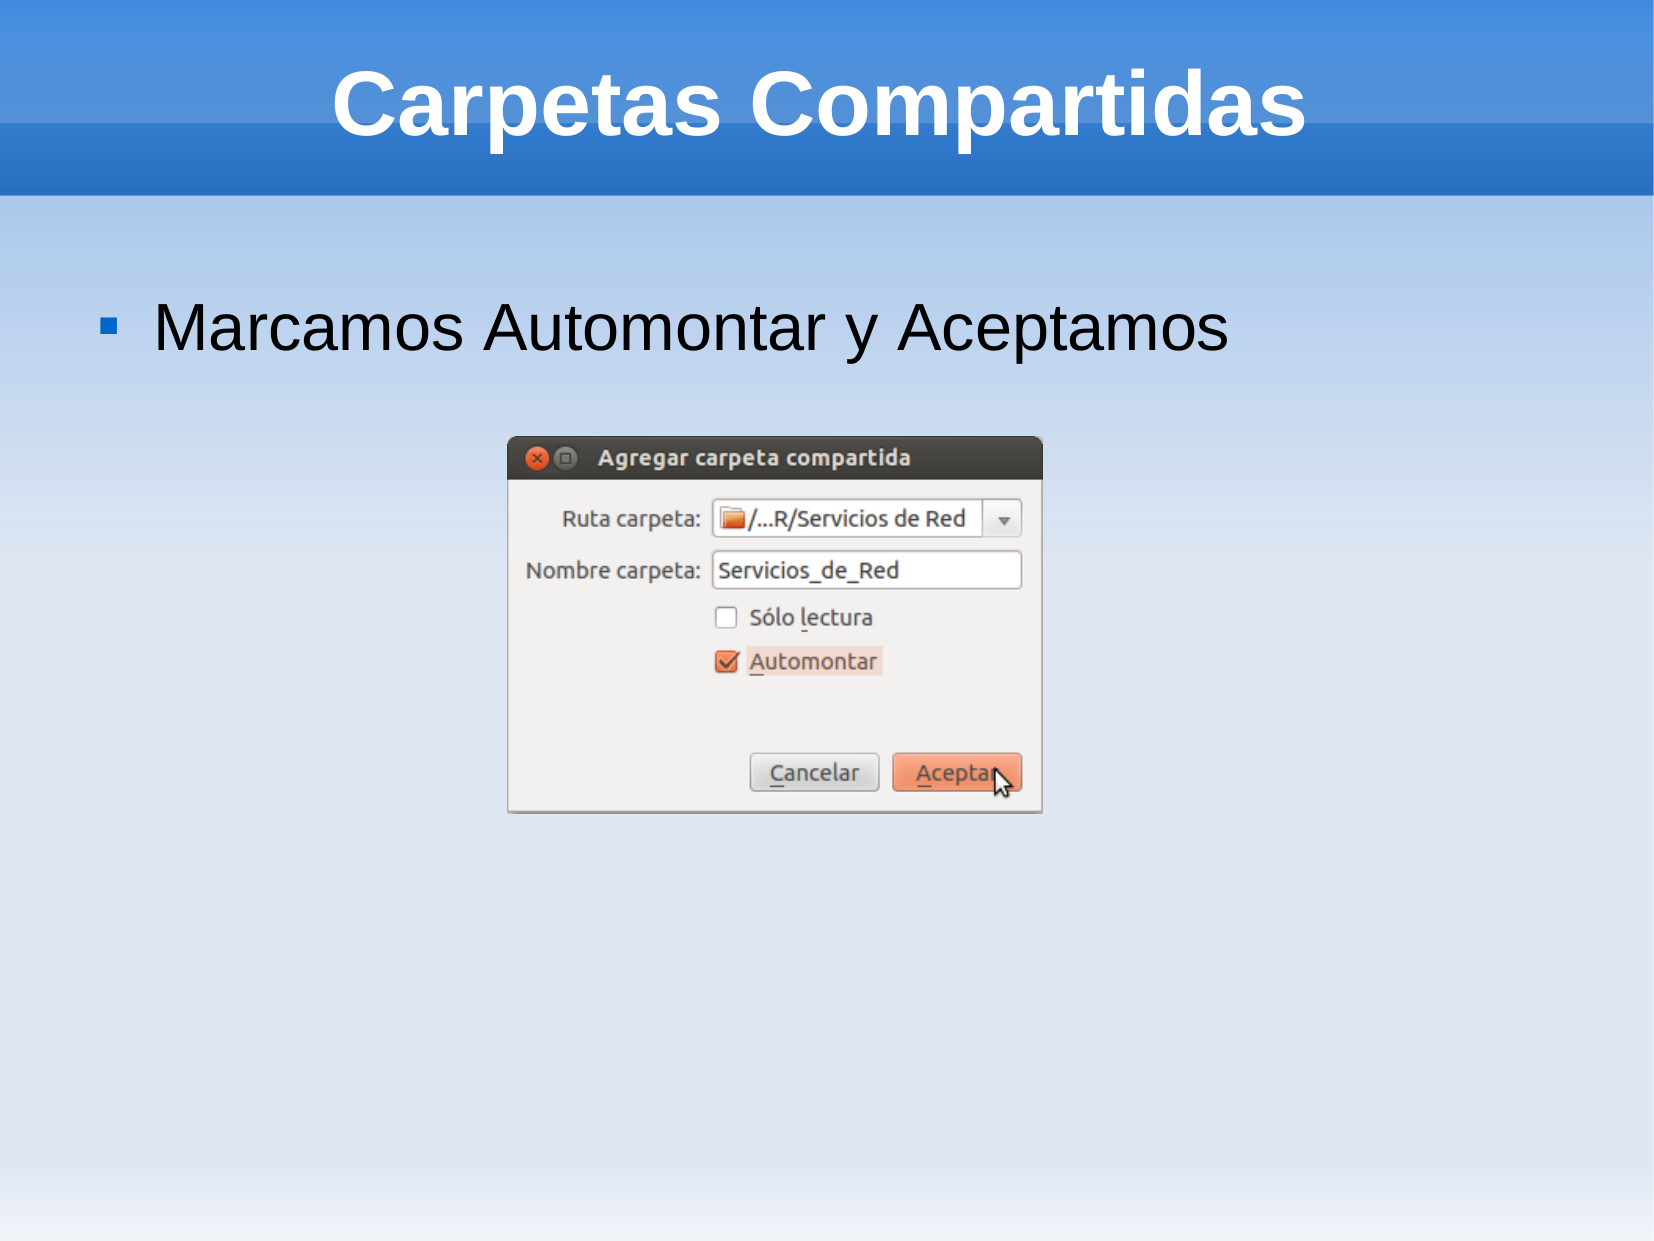

# Carpetas Compartidas
Marcamos Automontar y Aceptamos